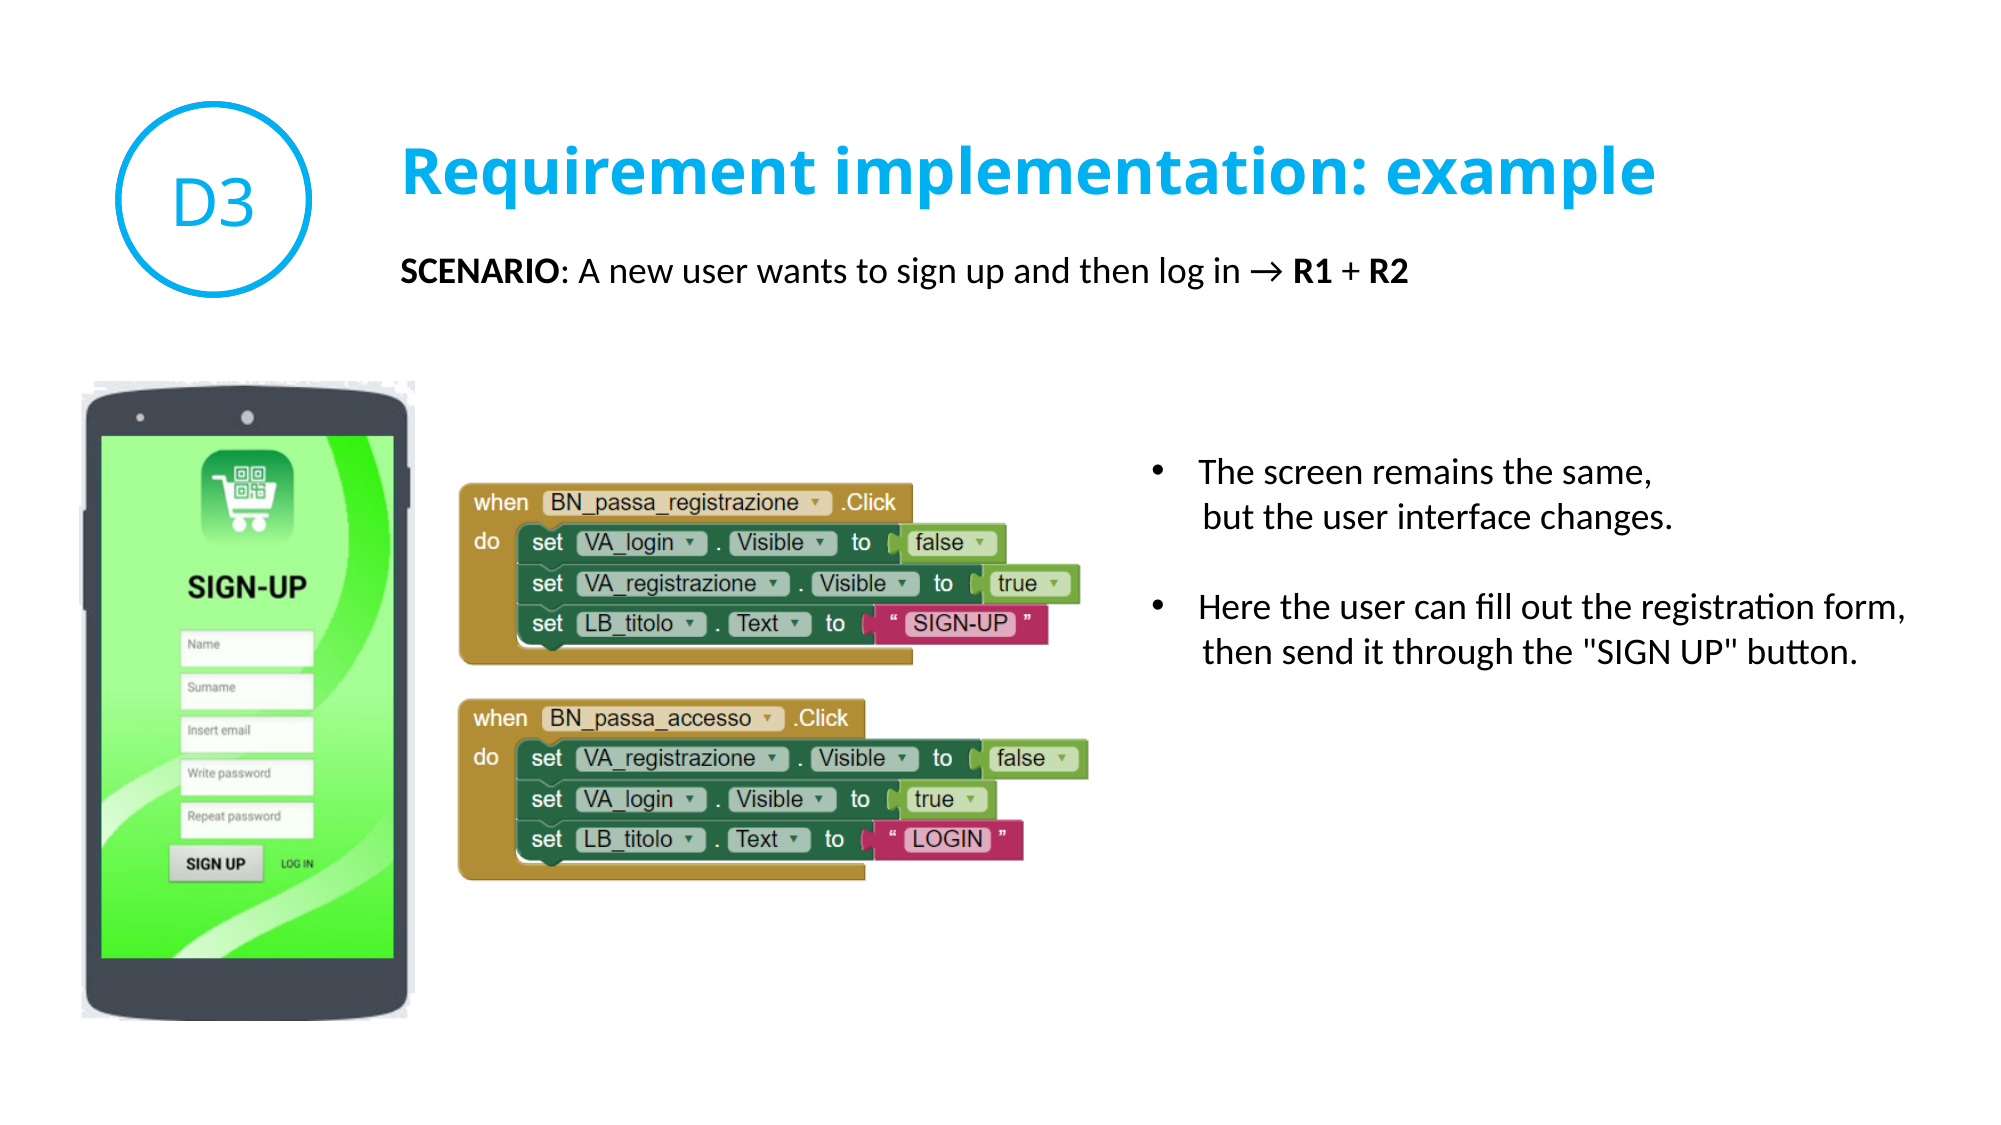

D1
D3
# Requirement implementation: example
SCENARIO: A new user wants to sign up and then log in → R1 + R2
The screen remains the same,
 but the user interface changes.
Here the user can fill out the registration form,
 then send it through the "SIGN UP" button.